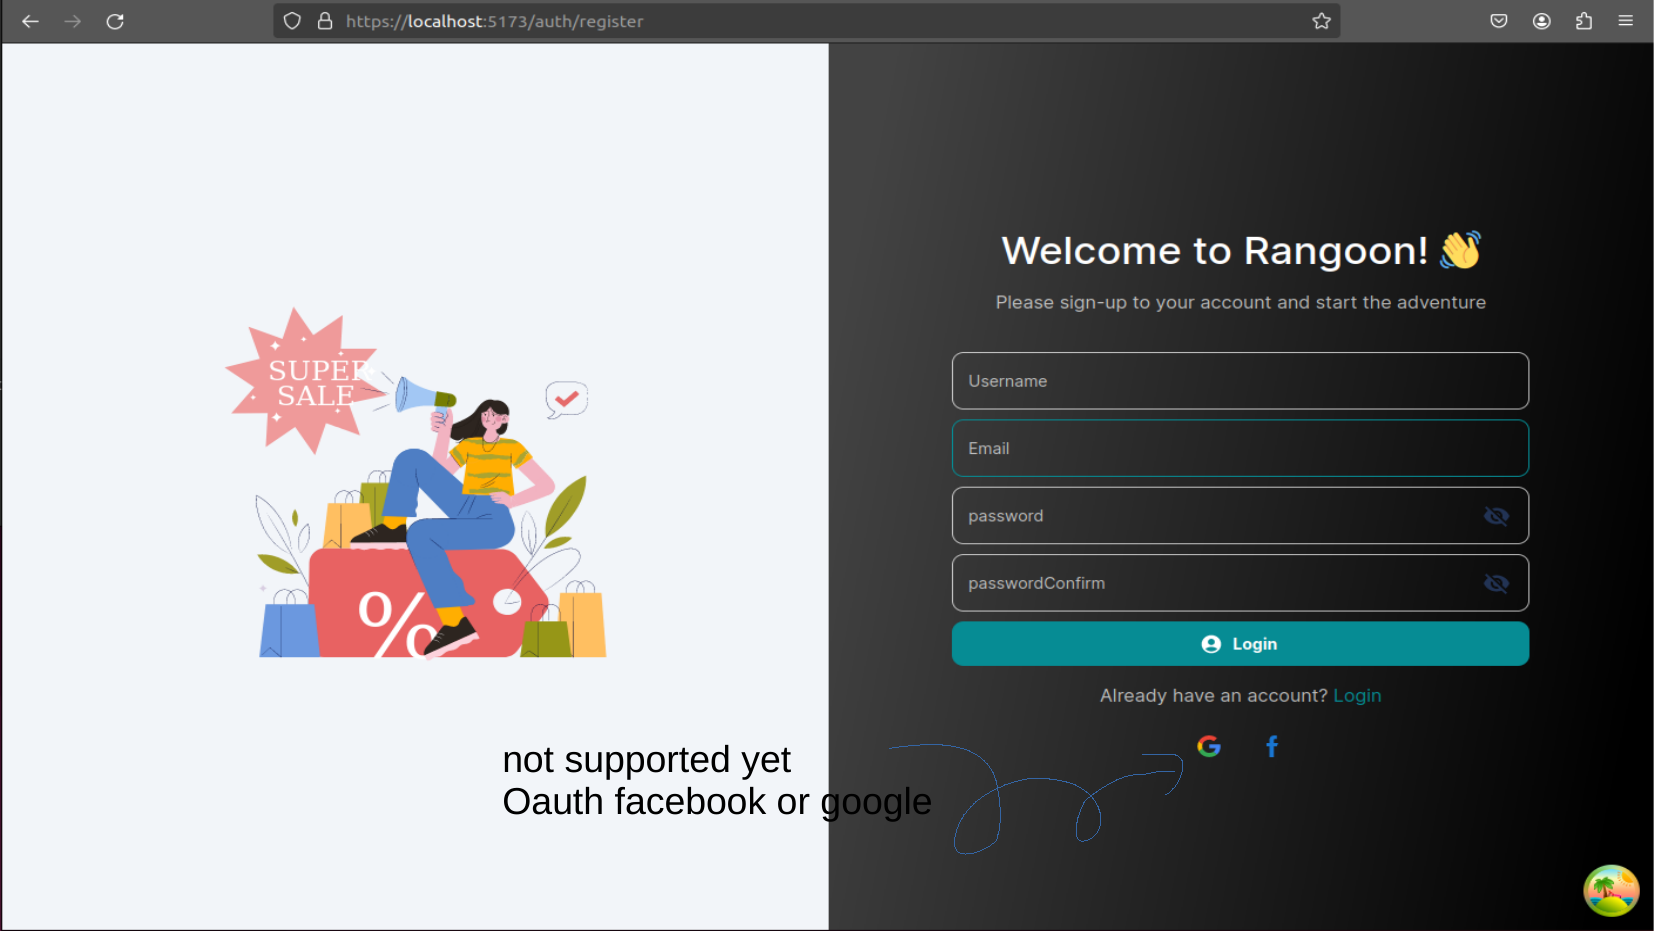

not supported yet
Oauth facebook or google